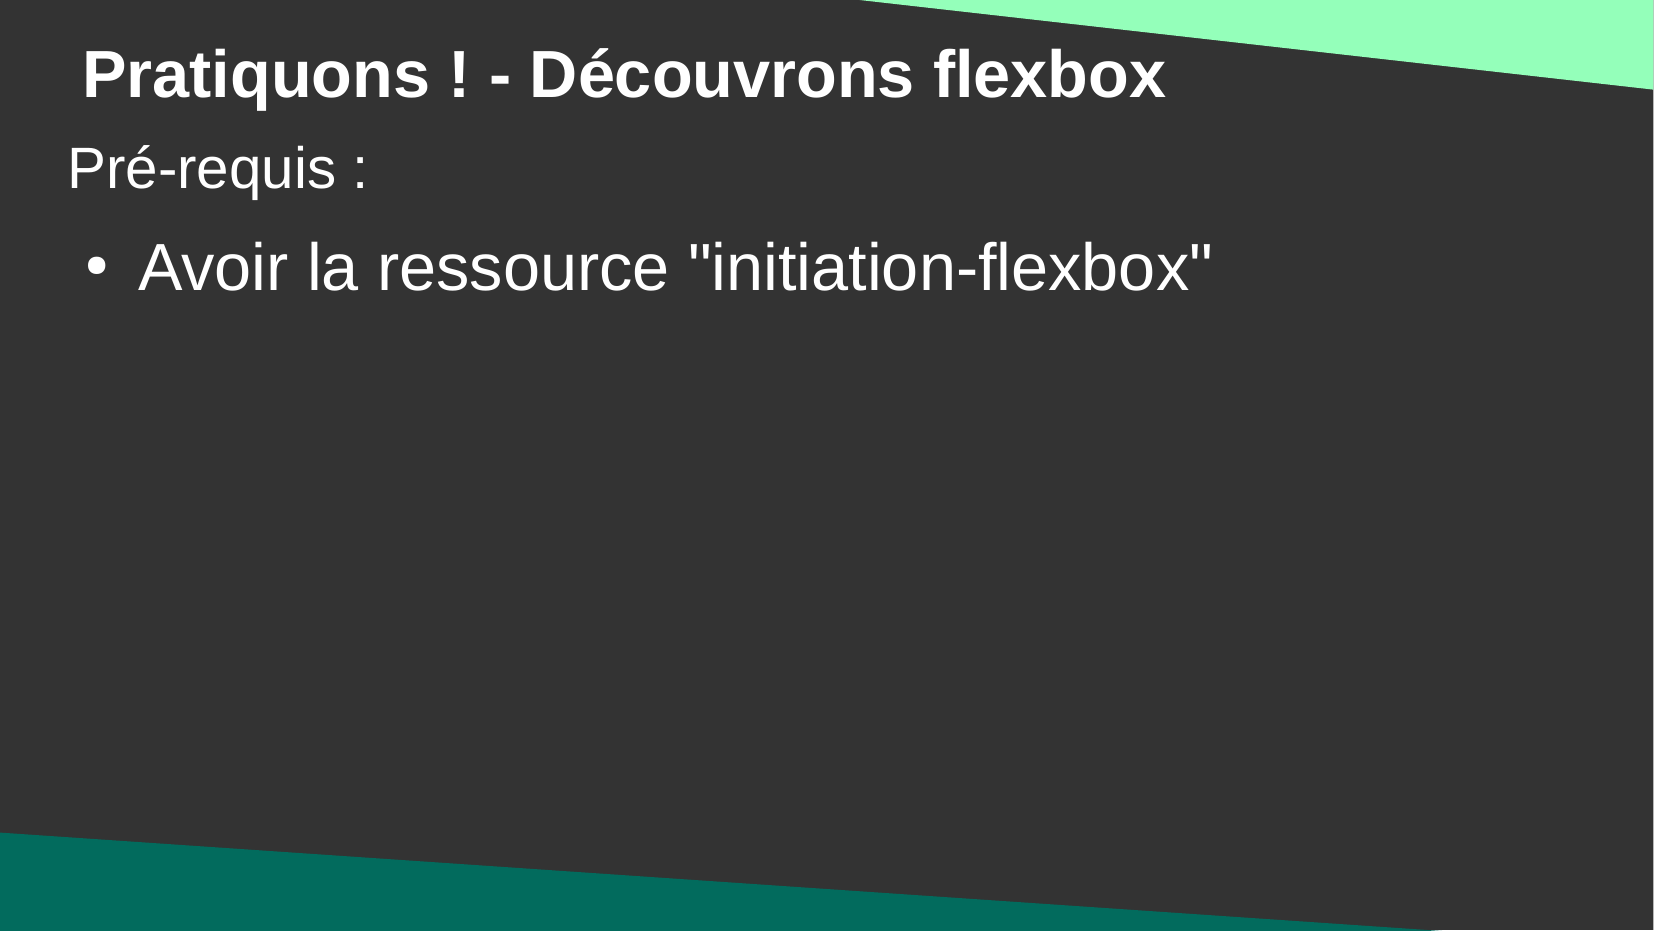

# Pratiquons ! - Découvrons flexbox
Pré-requis :
Avoir la ressource "initiation-flexbox"